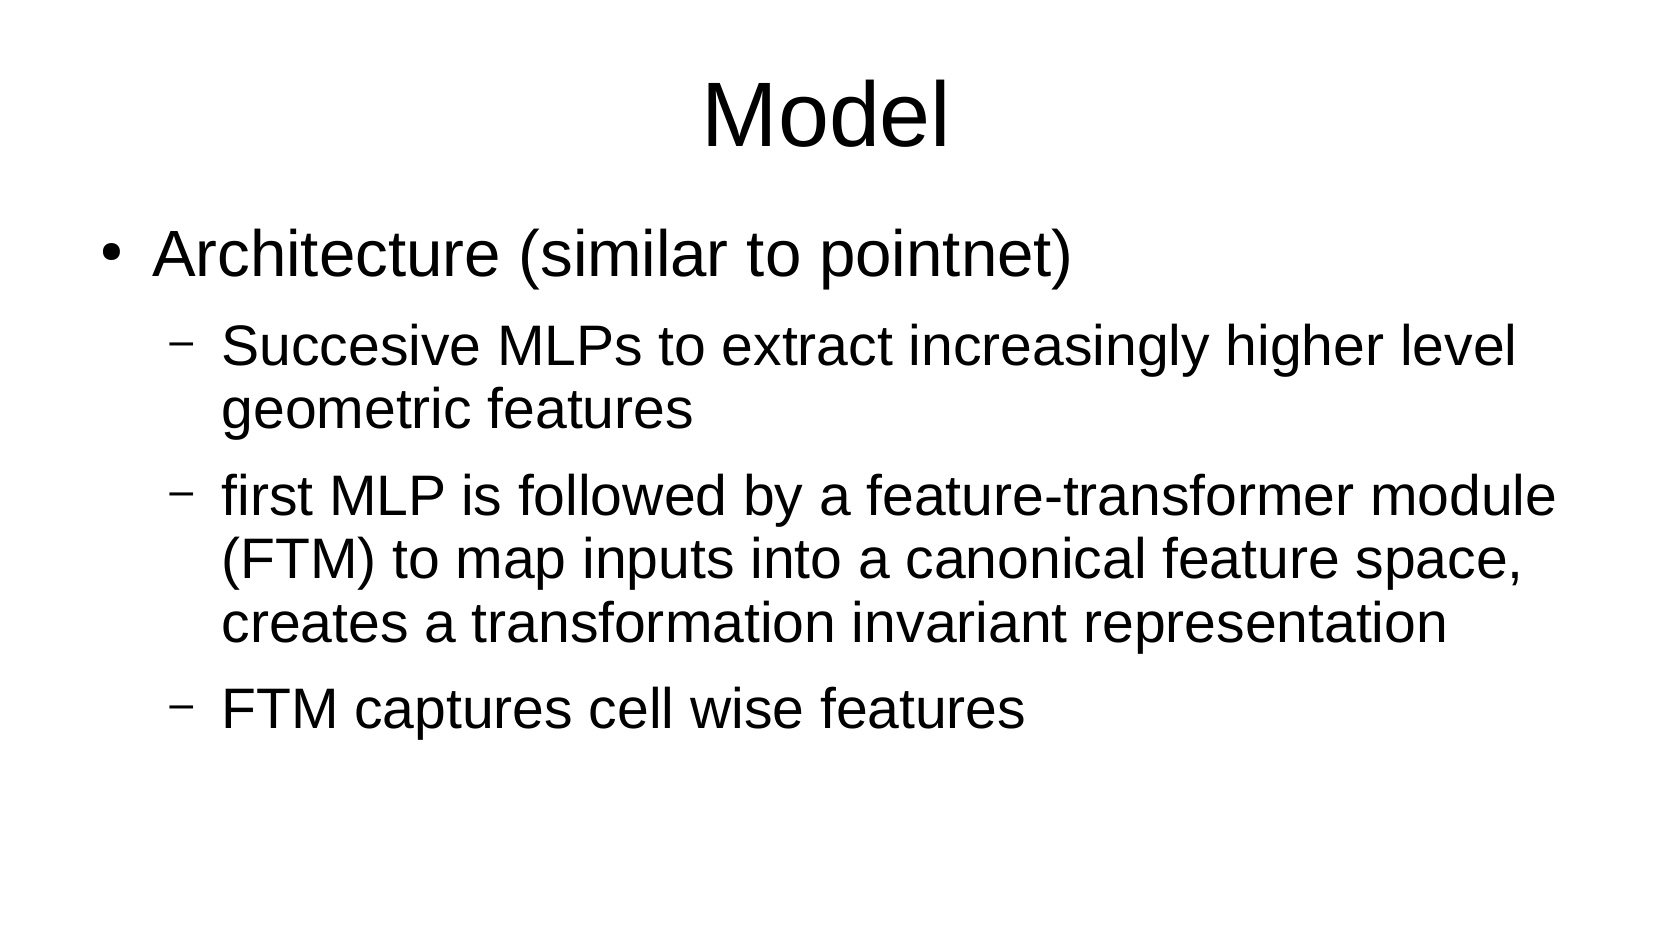

# Model
Architecture (similar to pointnet)
Succesive MLPs to extract increasingly higher level geometric features
first MLP is followed by a feature-transformer module (FTM) to map inputs into a canonical feature space, creates a transformation invariant representation
FTM captures cell wise features